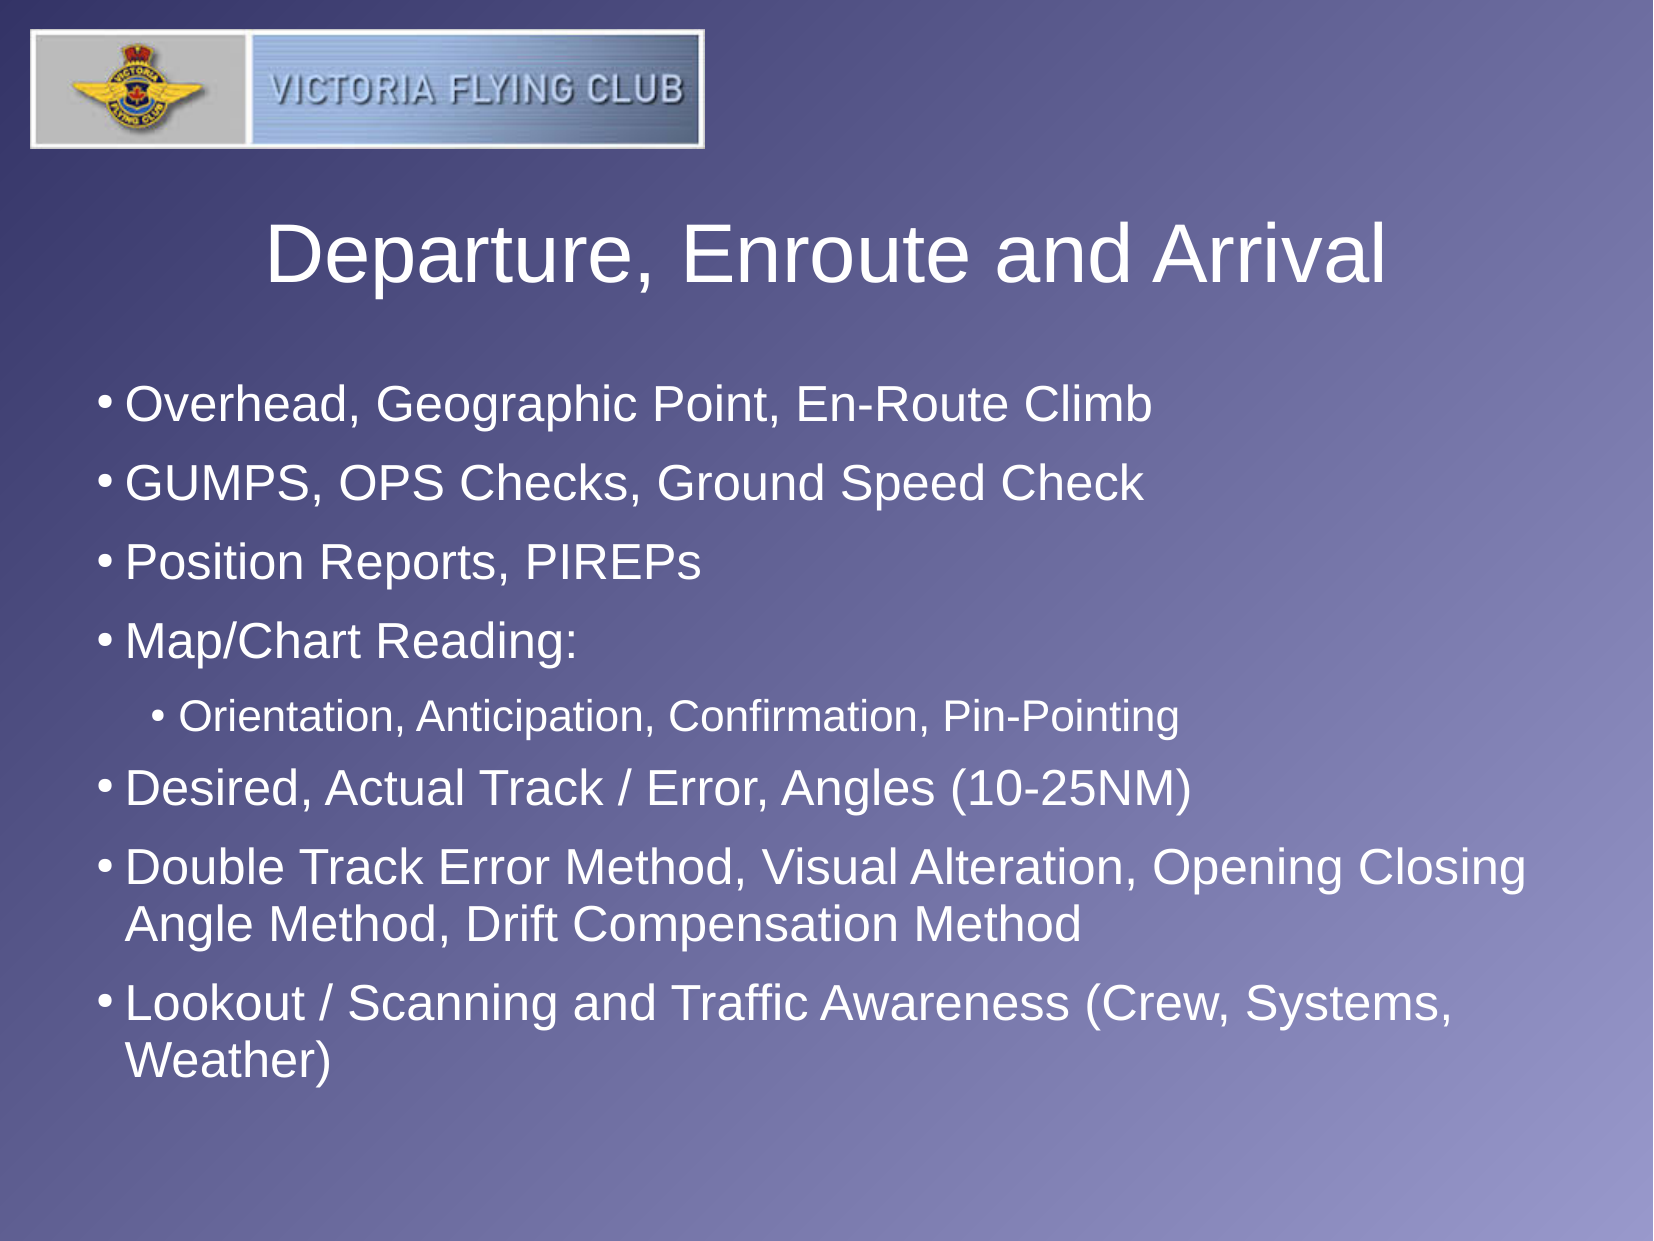

# Departure, Enroute and Arrival
Overhead, Geographic Point, En-Route Climb
GUMPS, OPS Checks, Ground Speed Check
Position Reports, PIREPs
Map/Chart Reading:
Orientation, Anticipation, Confirmation, Pin-Pointing
Desired, Actual Track / Error, Angles (10-25NM)
Double Track Error Method, Visual Alteration, Opening Closing Angle Method, Drift Compensation Method
Lookout / Scanning and Traffic Awareness (Crew, Systems, Weather)